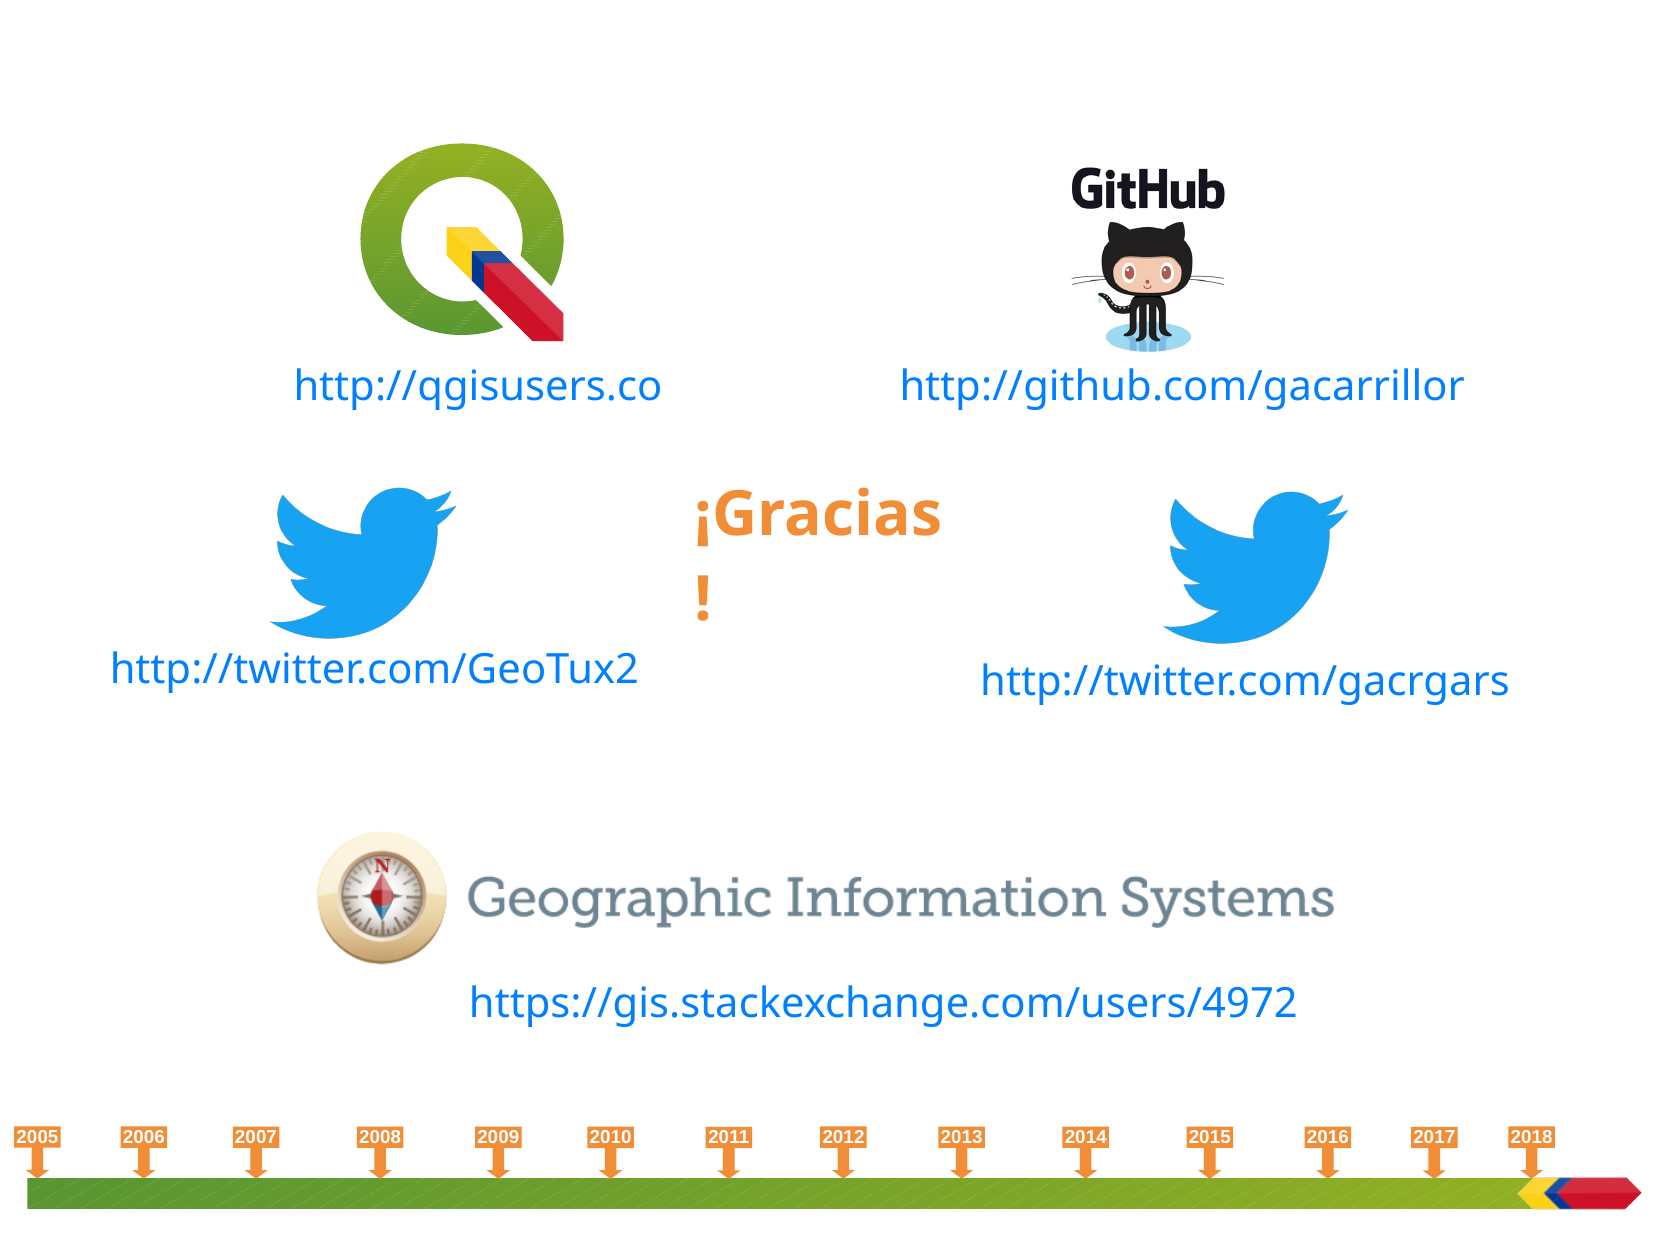

http://qgisusers.co
http://github.com/gacarrillor
# ¡Gracias!
http://twitter.com/GeoTux2
http://twitter.com/gacrgars
https://gis.stackexchange.com/users/4972
2005
2006
2012
2018
2007
2013
2008
2014
2009
2015
2010
2016
2011
2017